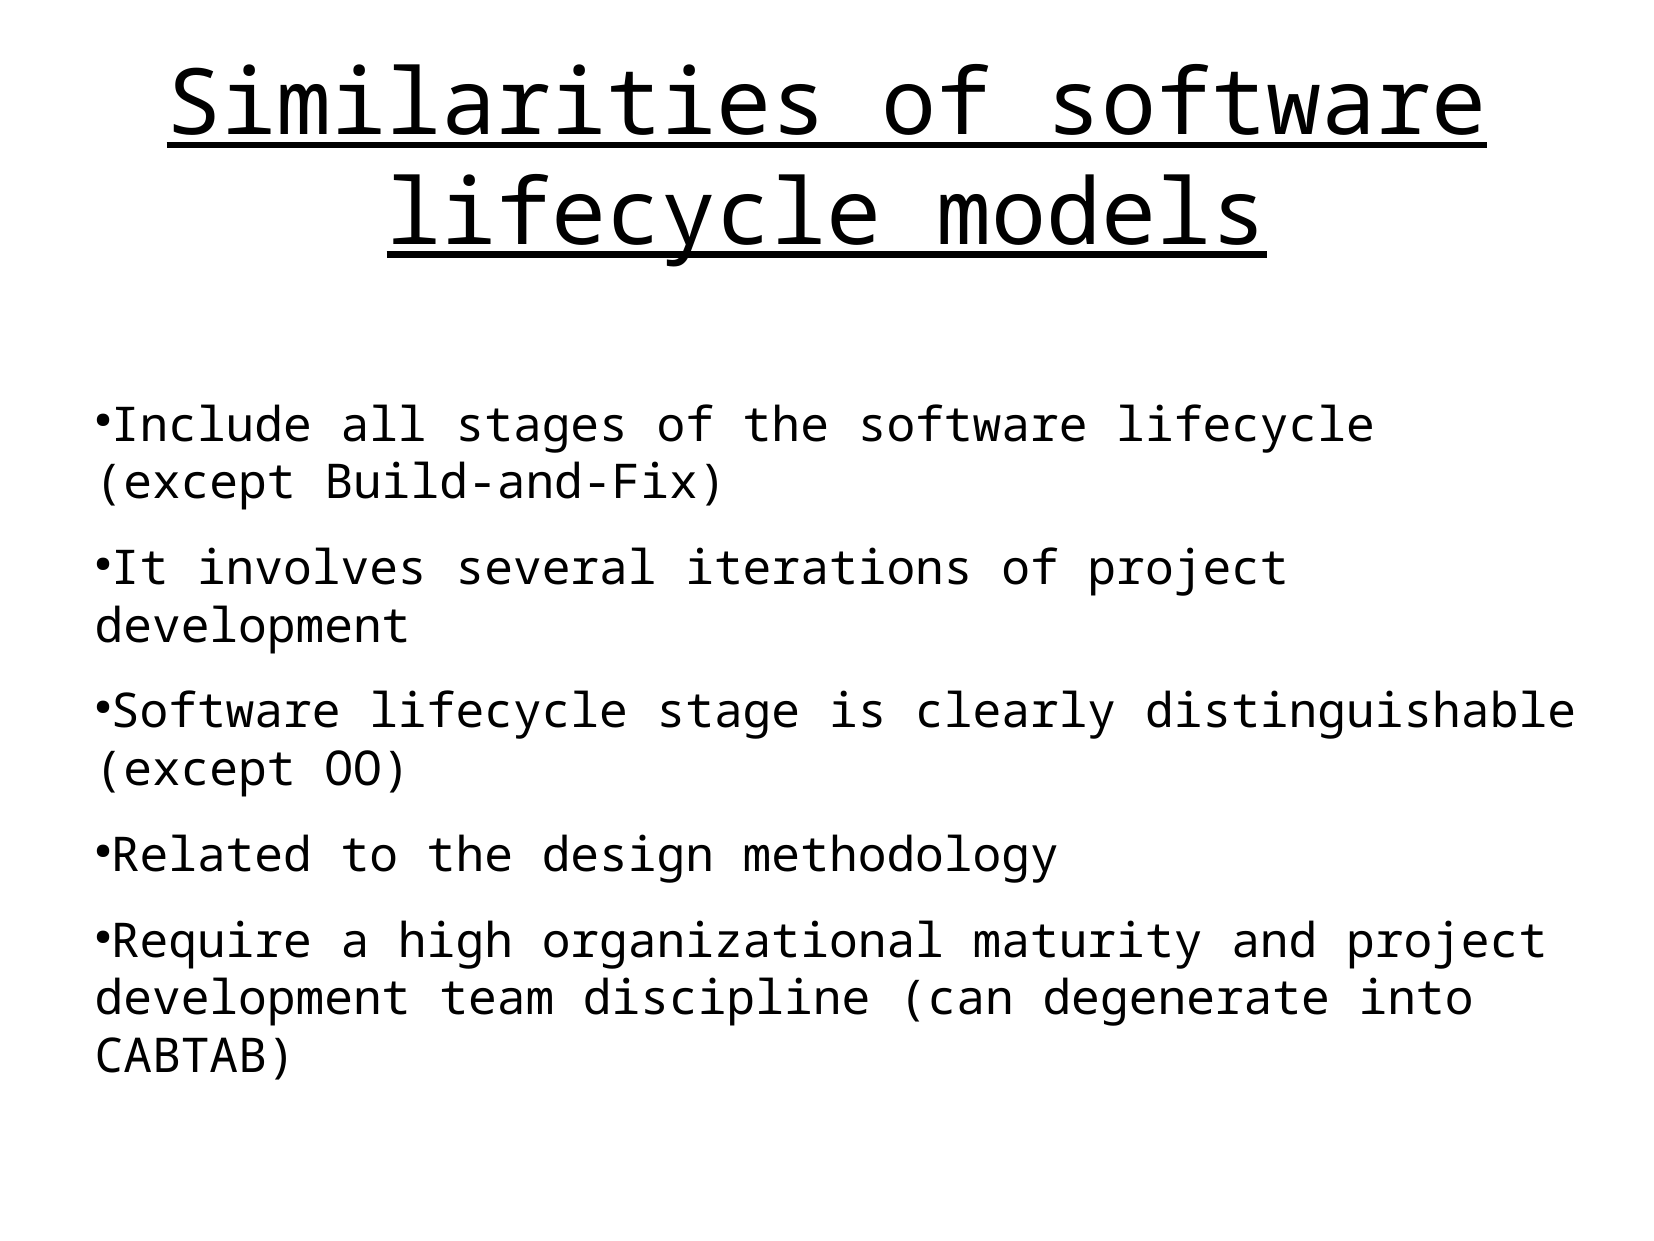

# Similarities of software lifecycle models
Include all stages of the software lifecycle (except Build-and-Fix)
It involves several iterations of project development
Software lifecycle stage is clearly distinguishable (except OO)
Related to the design methodology
Require a high organizational maturity and project development team discipline (can degenerate into CABTAB)